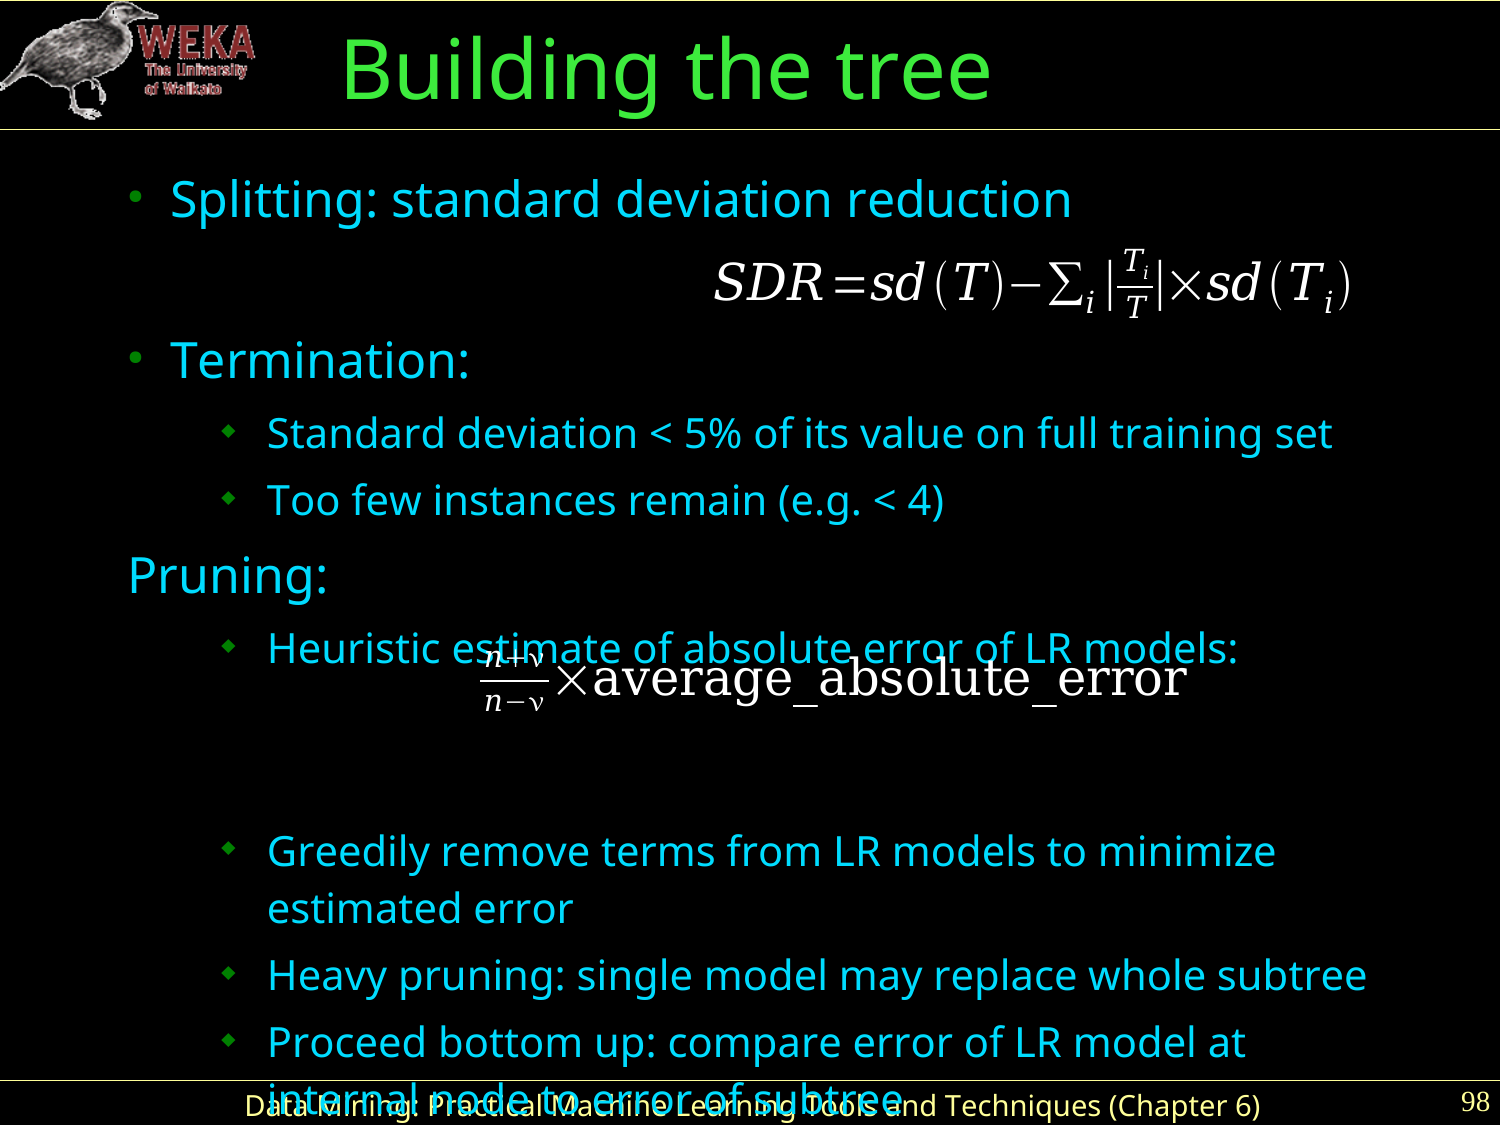

# Building the tree
Splitting: standard deviation reduction
Termination:
Standard deviation < 5% of its value on full training set
Too few instances remain (e.g. < 4)
Pruning:
Heuristic estimate of absolute error of LR models:
Greedily remove terms from LR models to minimize estimated error
Heavy pruning: single model may replace whole subtree
Proceed bottom up: compare error of LR model at internal node to error of subtree
Data Mining: Practical Machine Learning Tools and Techniques (Chapter 6)
98